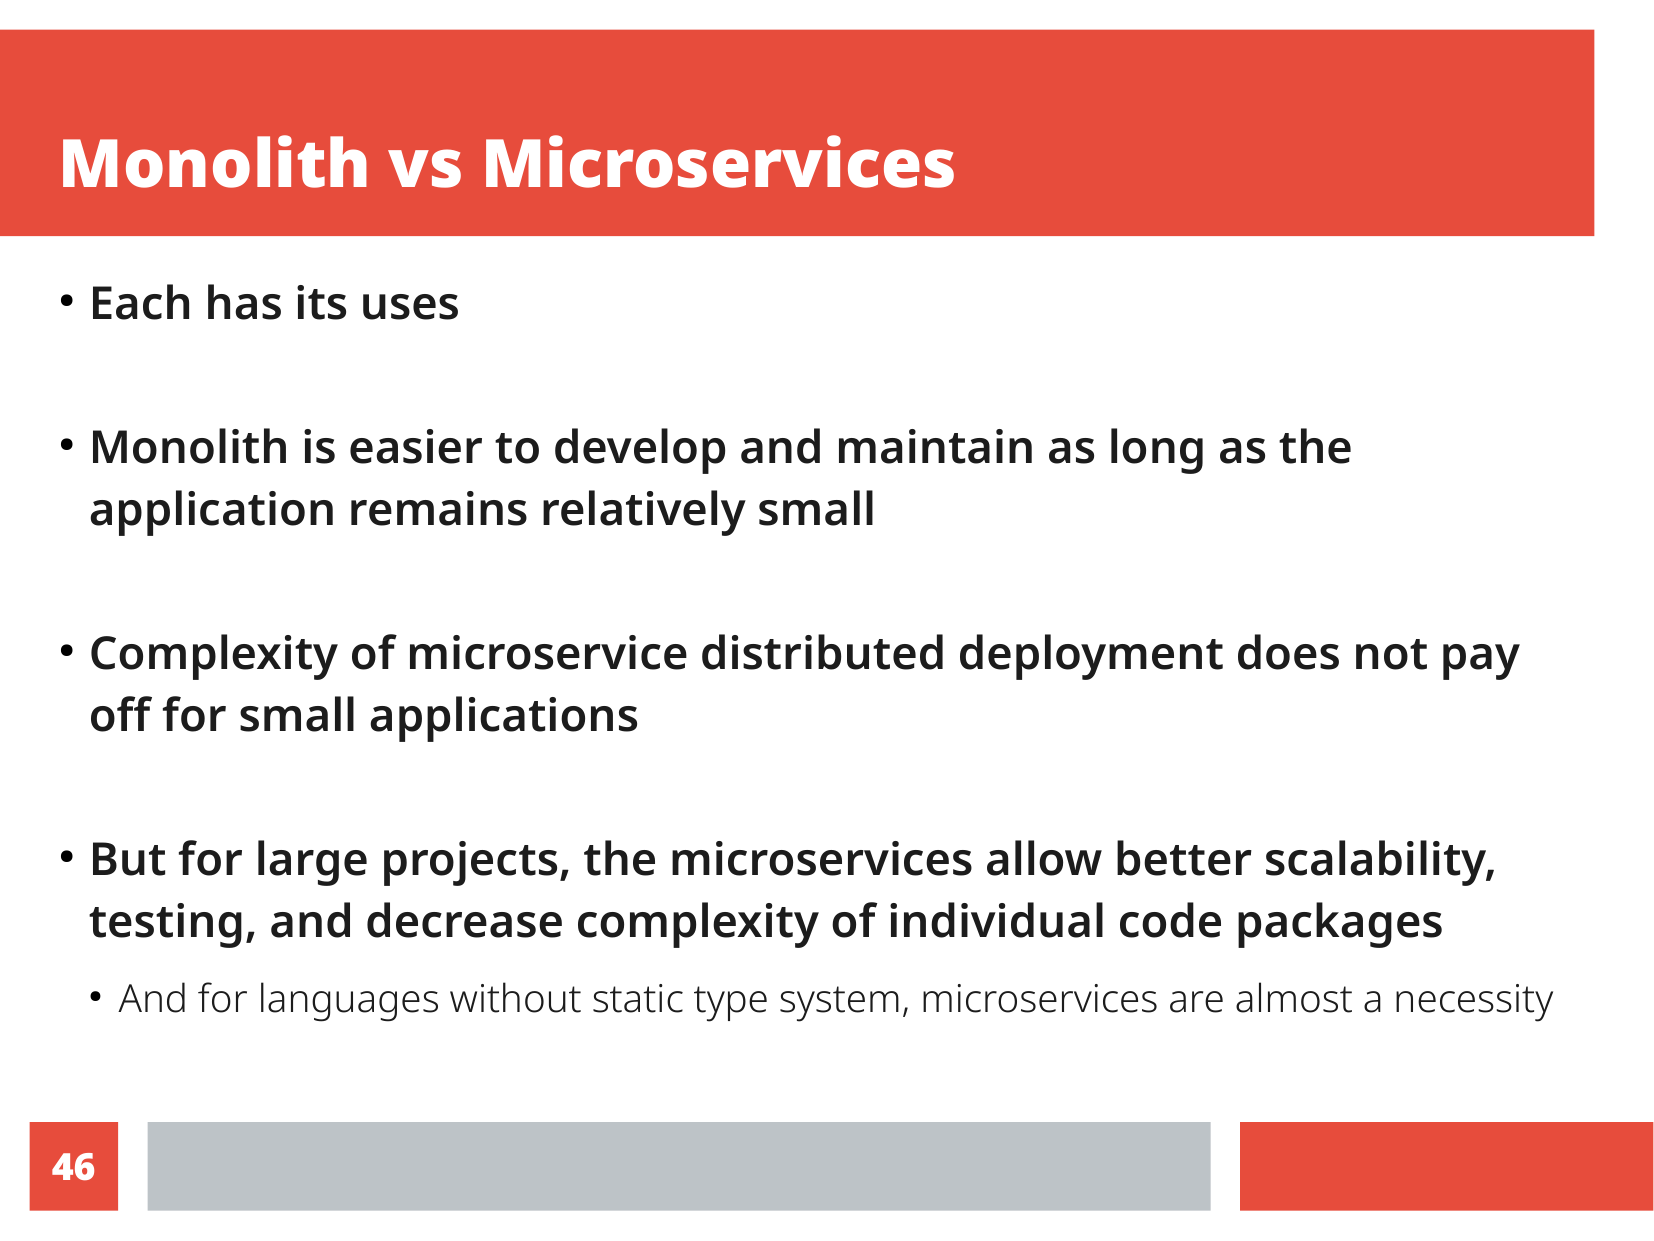

# Monolith vs Microservices
Each has its uses
Monolith is easier to develop and maintain as long as the application remains relatively small
Complexity of microservice distributed deployment does not pay off for small applications
But for large projects, the microservices allow better scalability, testing, and decrease complexity of individual code packages
And for languages without static type system, microservices are almost a necessity
46